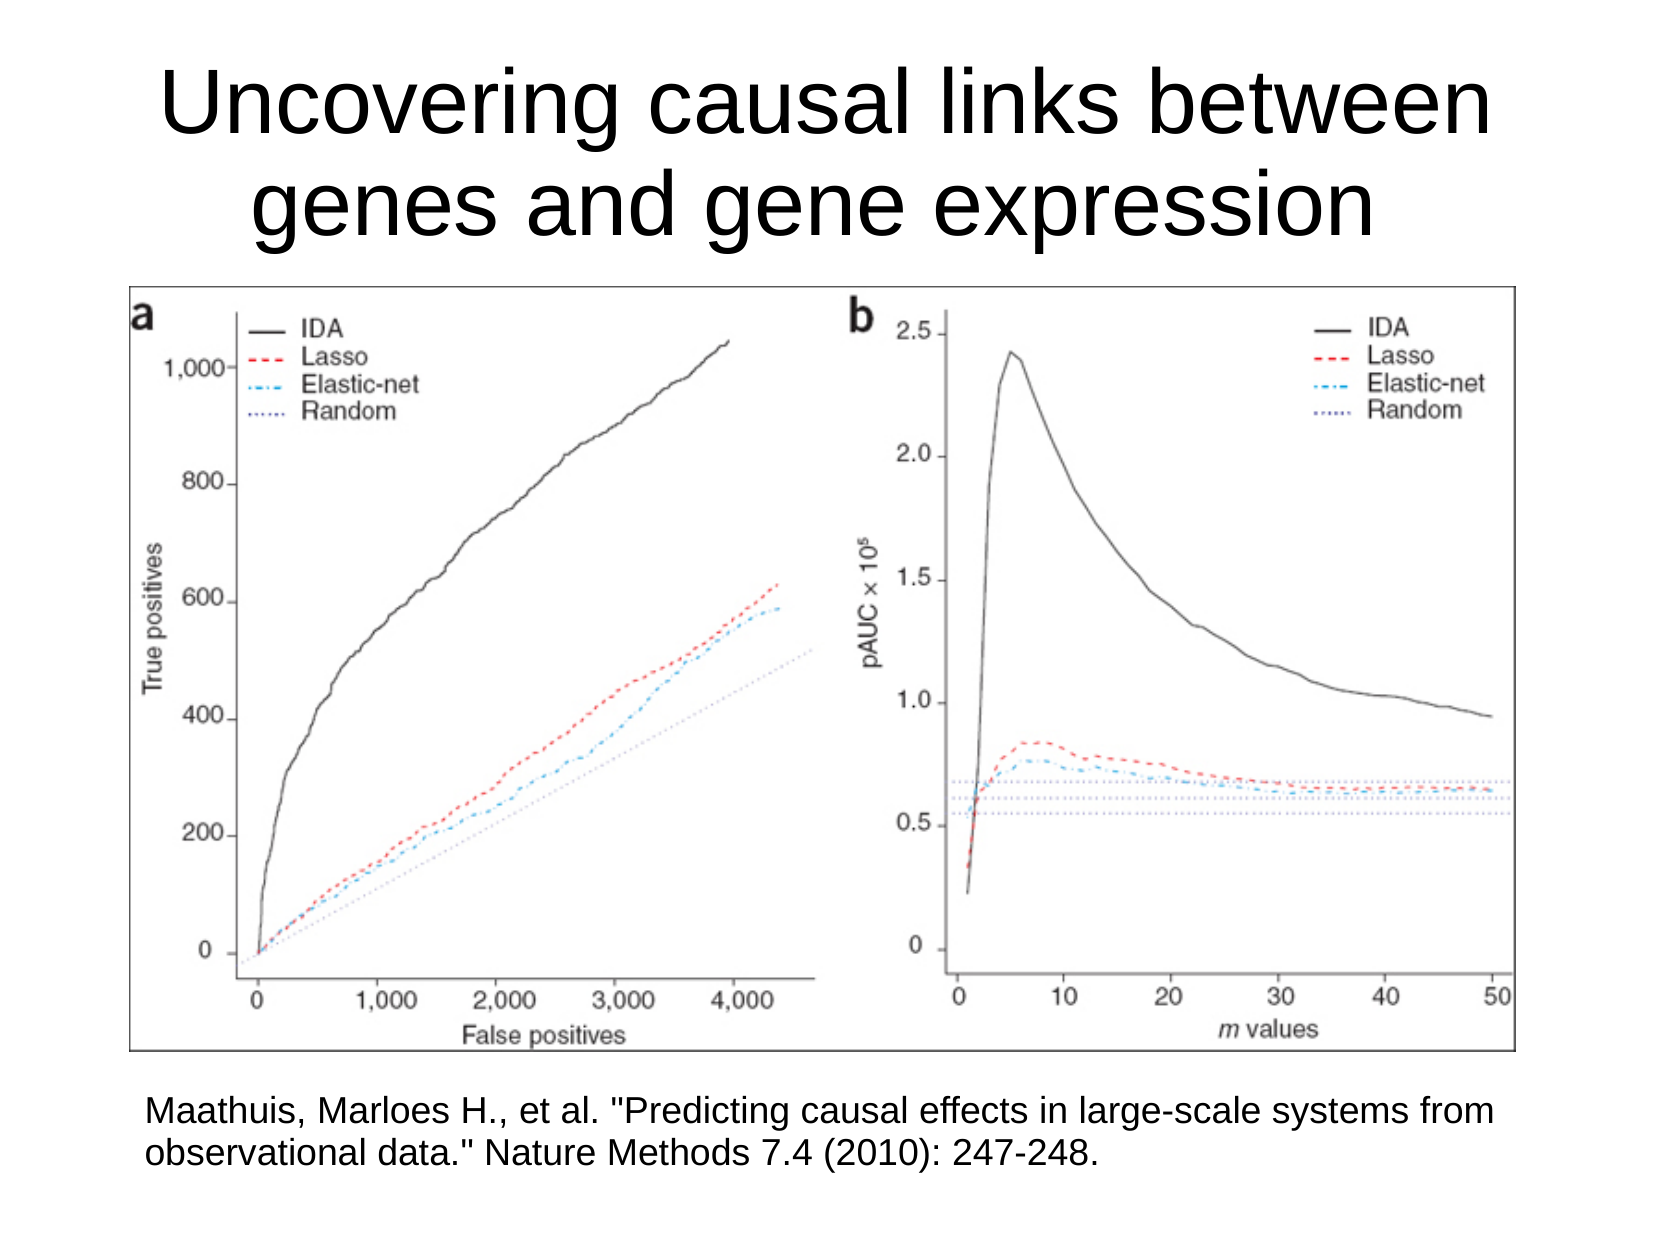

# Uncovering causal links between genes and gene expression
Maathuis, Marloes H., et al. "Predicting causal effects in large-scale systems from observational data." Nature Methods 7.4 (2010): 247-248.